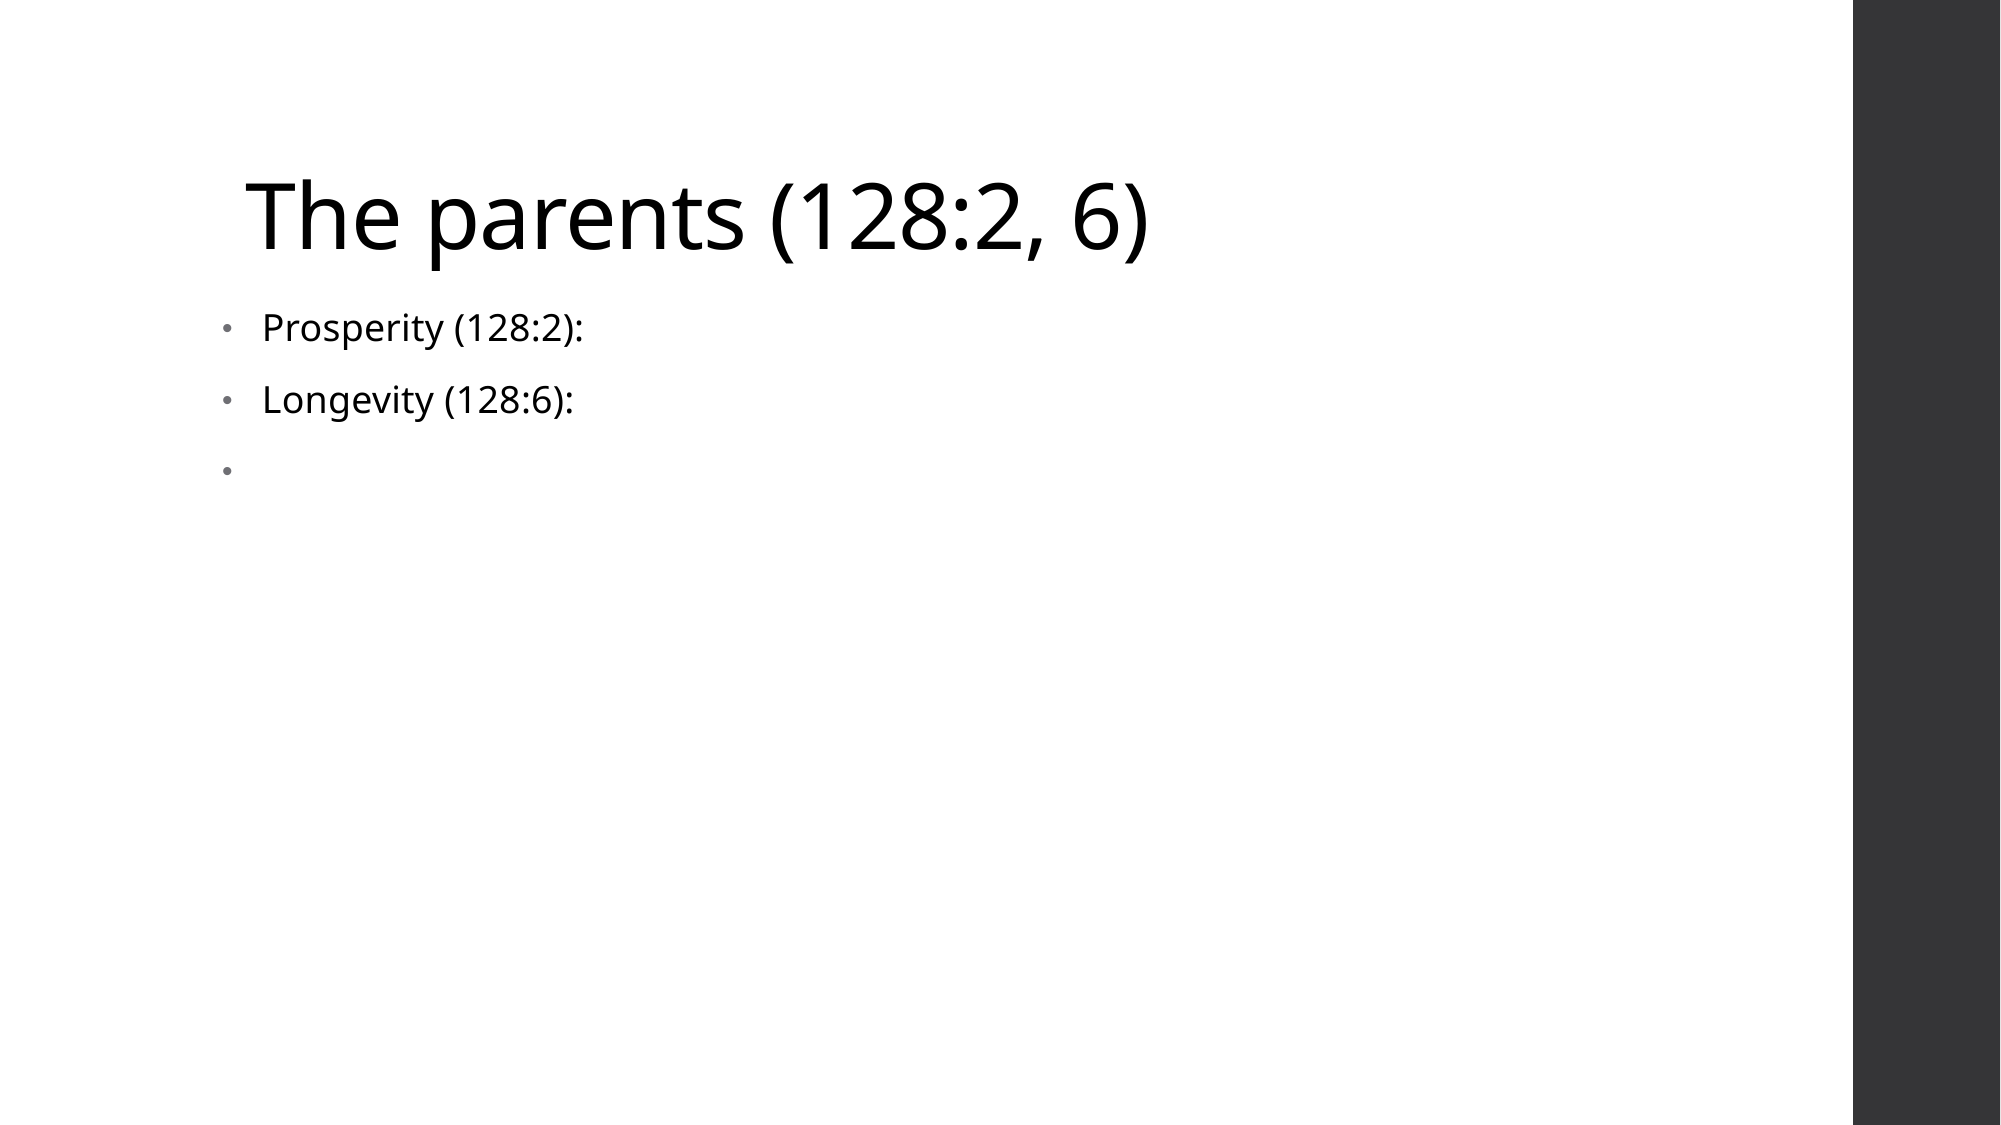

# The parents (128:2, 6)
 Prosperity (128:2):
 Longevity (128:6):